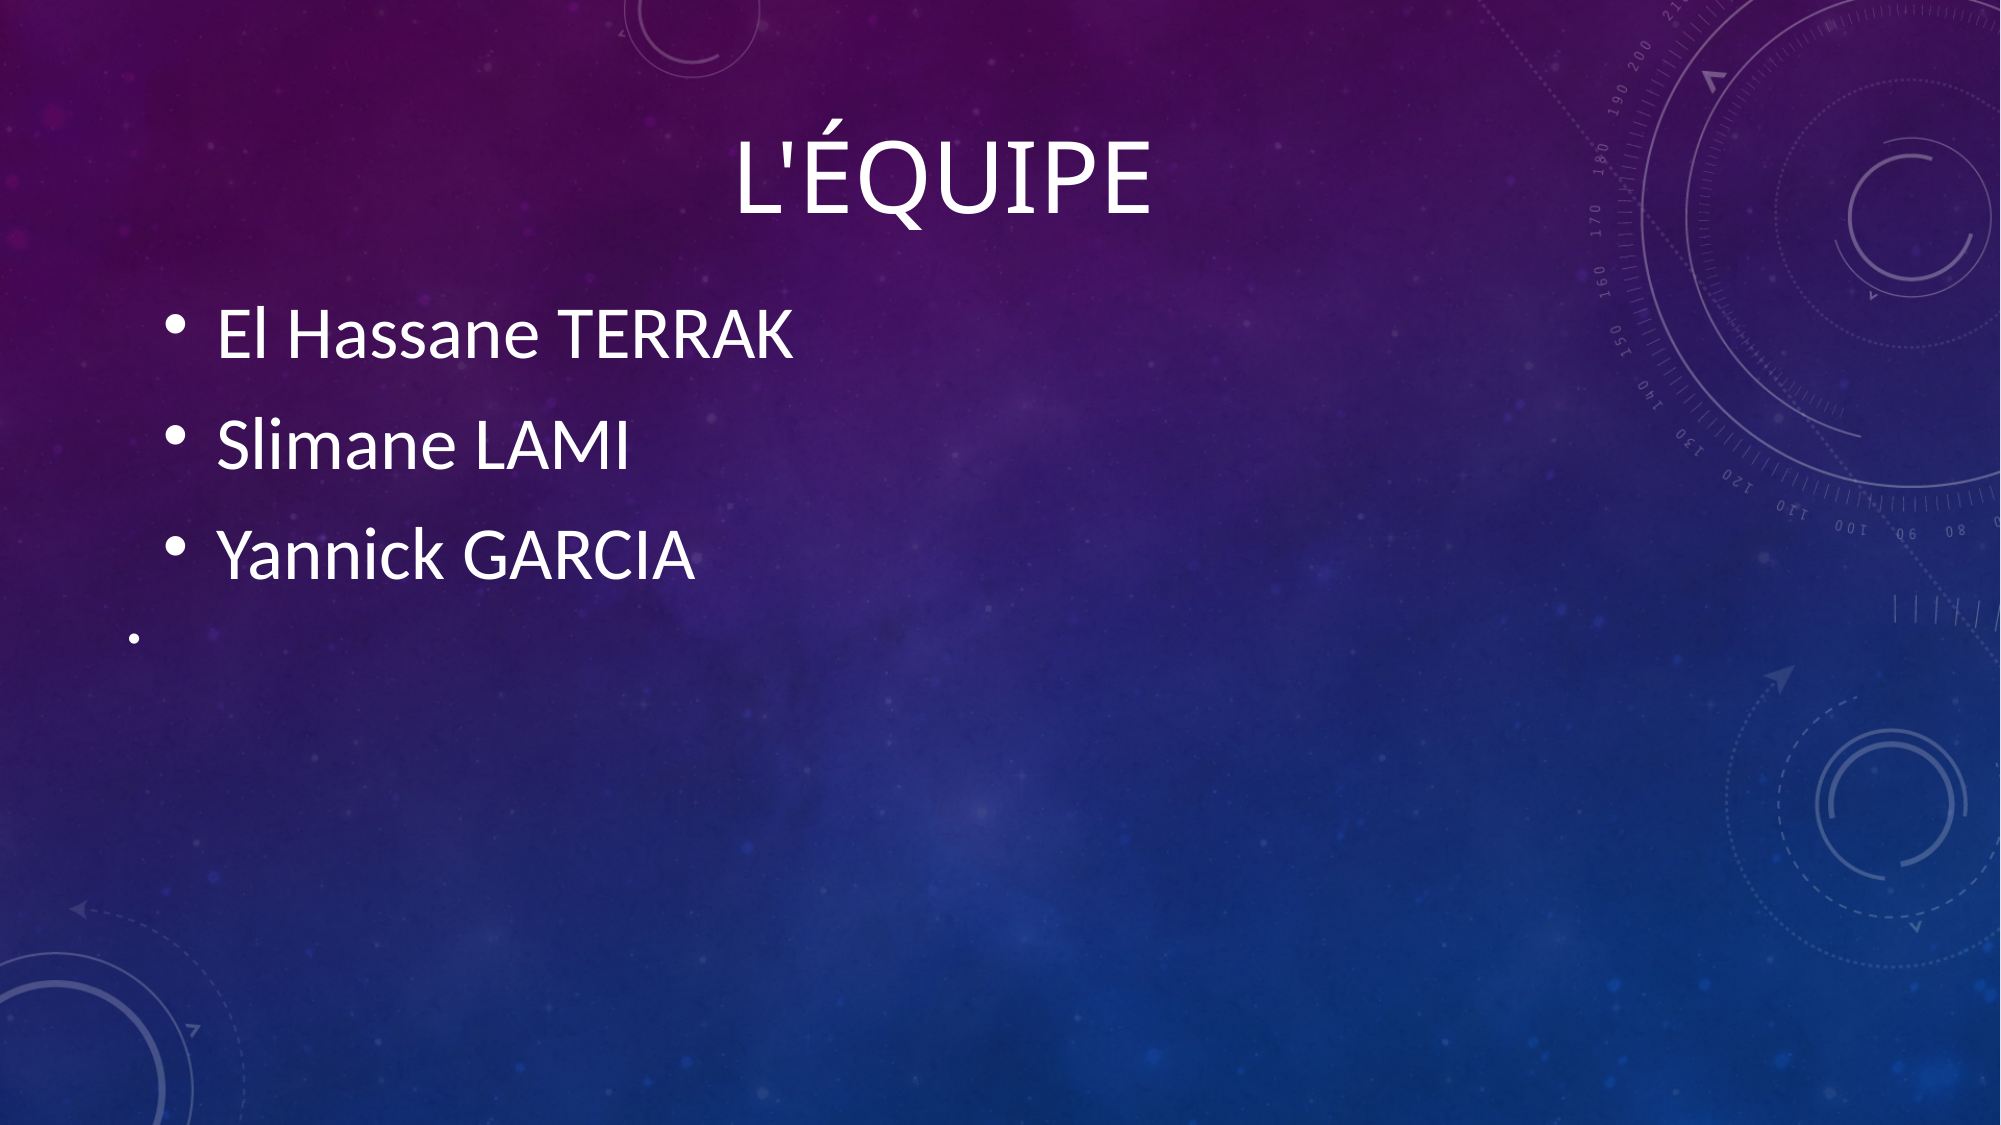

# L'équipe
El Hassane TERRAK
Slimane LAMI
Yannick GARCIA